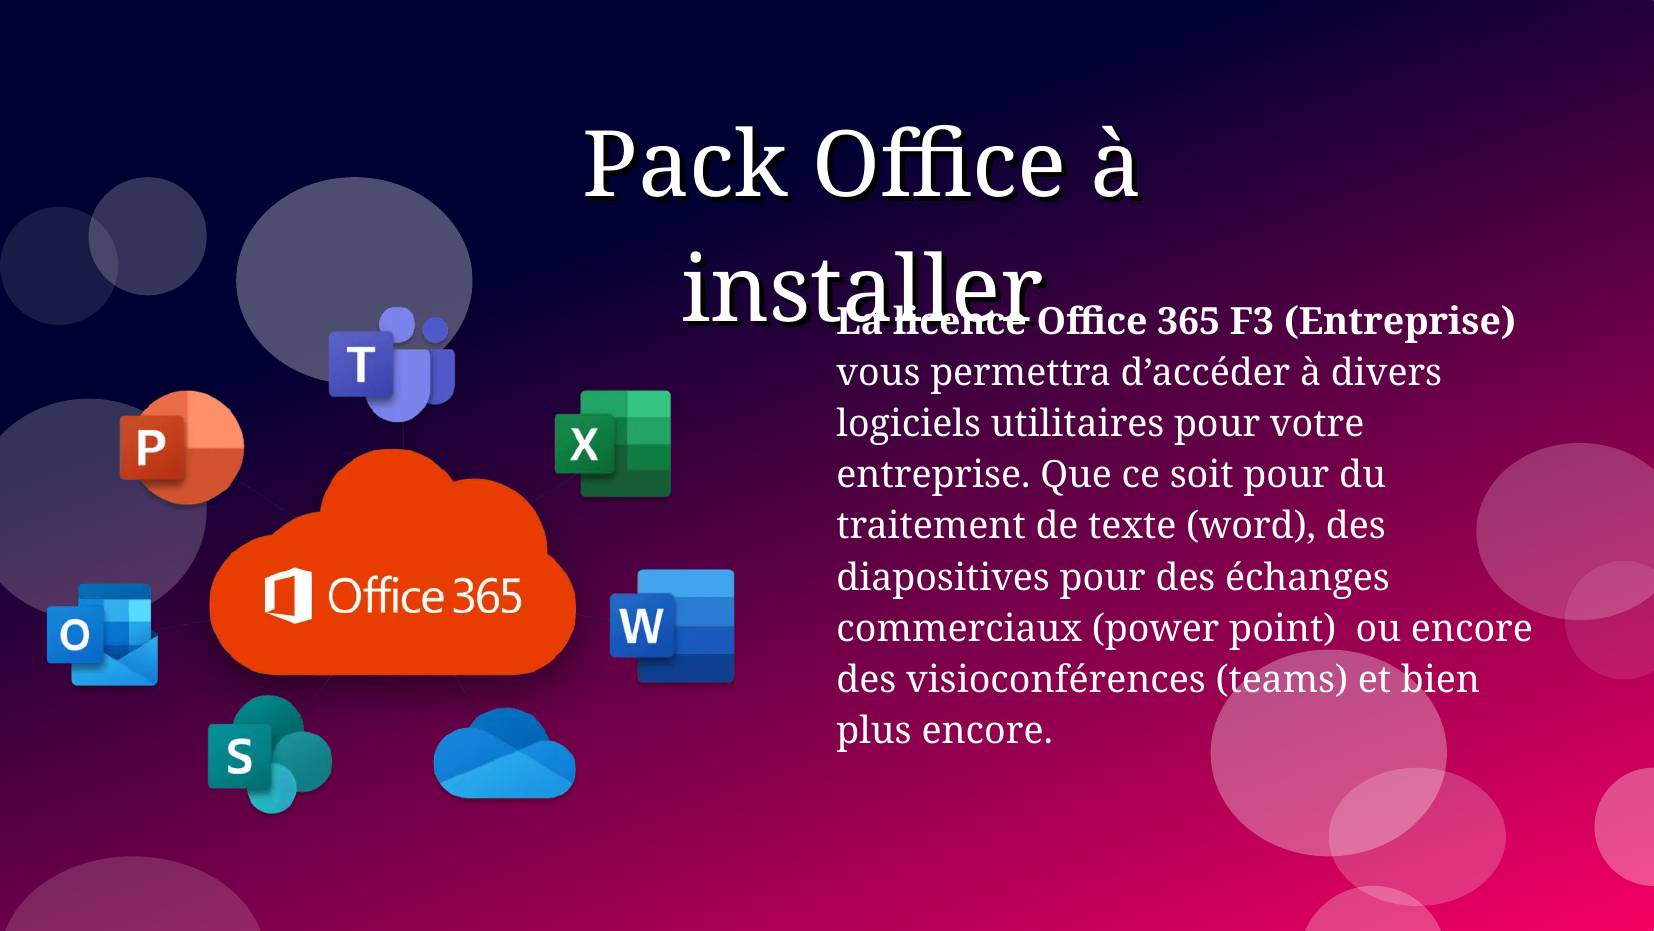

Pack Office à installer
La licence Office 365 F3 (Entreprise) vous permettra d’accéder à divers logiciels utilitaires pour votre entreprise. Que ce soit pour du traitement de texte (word), des diapositives pour des échanges commerciaux (power point) ou encore des visioconférences (teams) et bien plus encore.